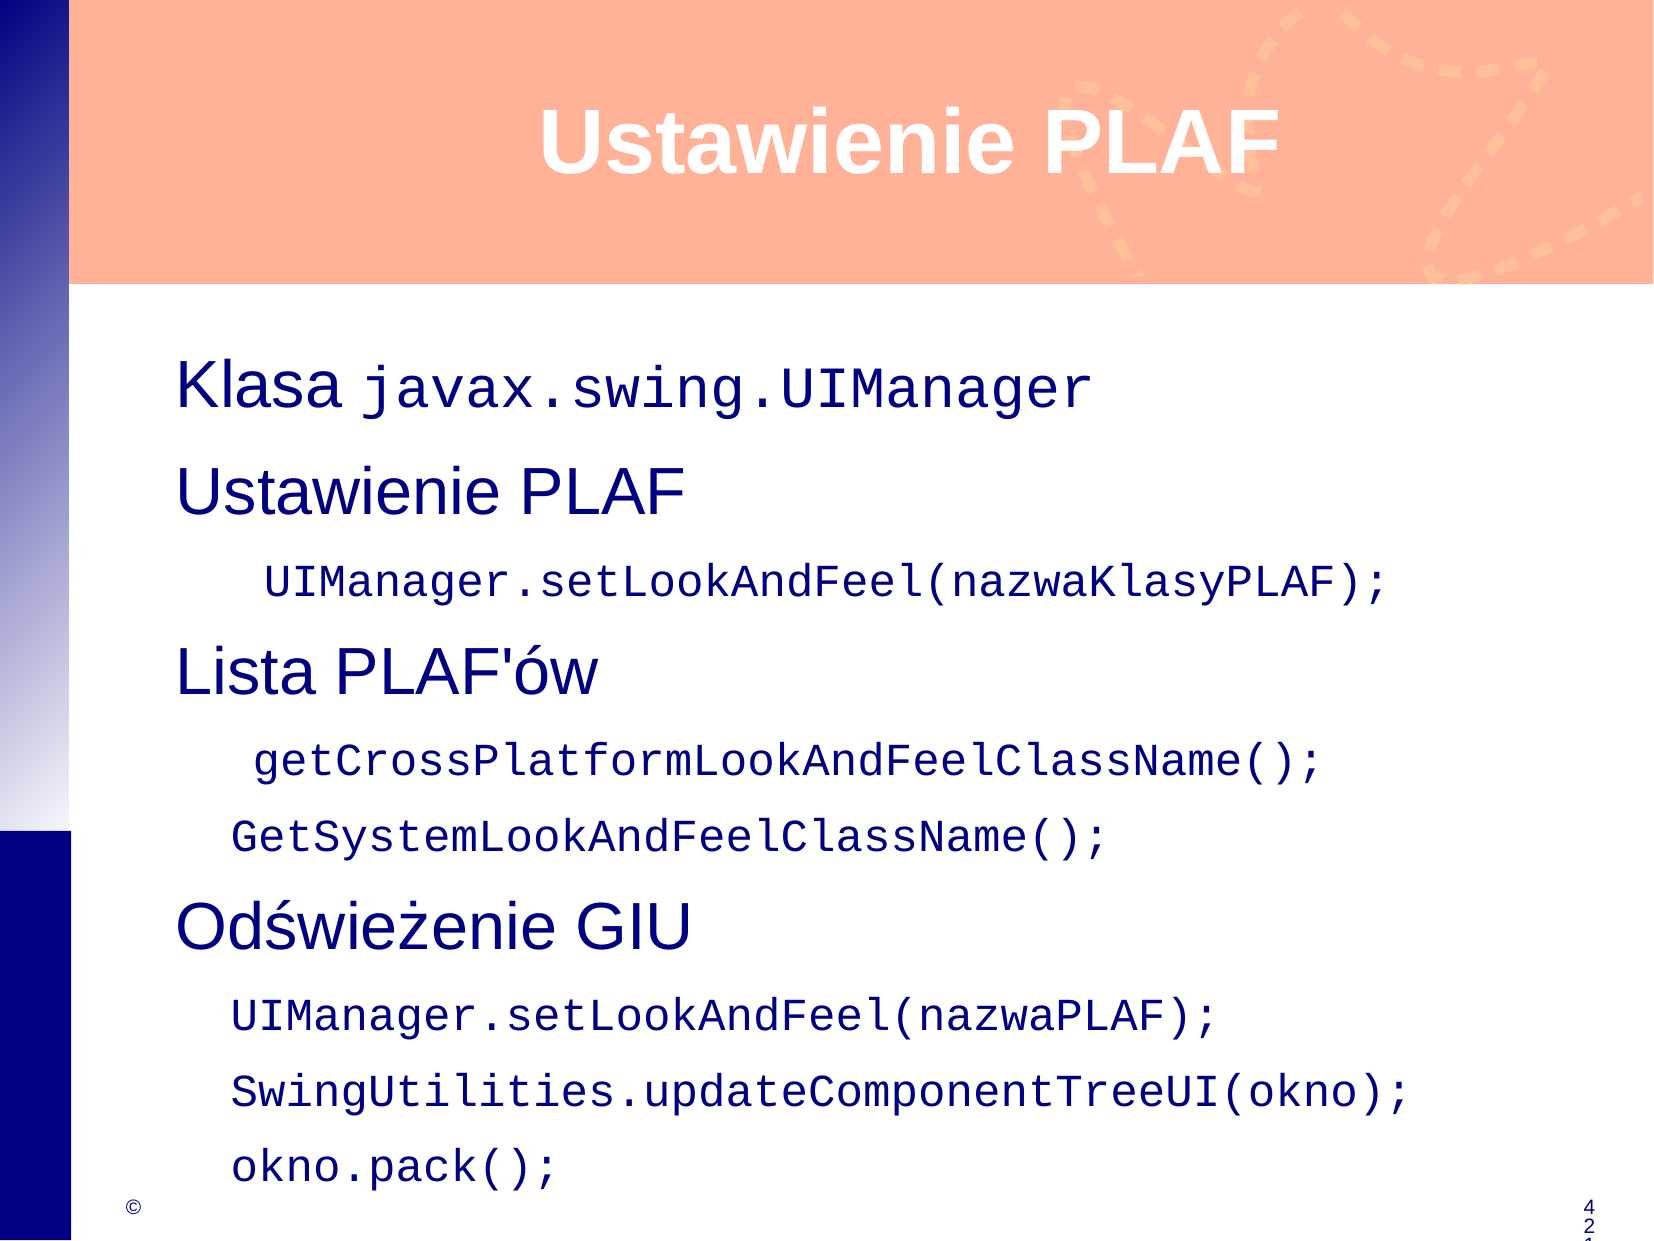

Ustawienie PLAF
# Klasa javax.swing.UIManager
Ustawienie PLAF
UIManager.setLookAndFeel(nazwaKlasyPLAF);
Lista PLAF'ów
getCrossPlatformLookAndFeelClassName();
GetSystemLookAndFeelClassName();
Odświeżenie GIU
UIManager.setLookAndFeel(nazwaPLAF);
SwingUtilities.updateComponentTreeUI(okno);
okno.pack();